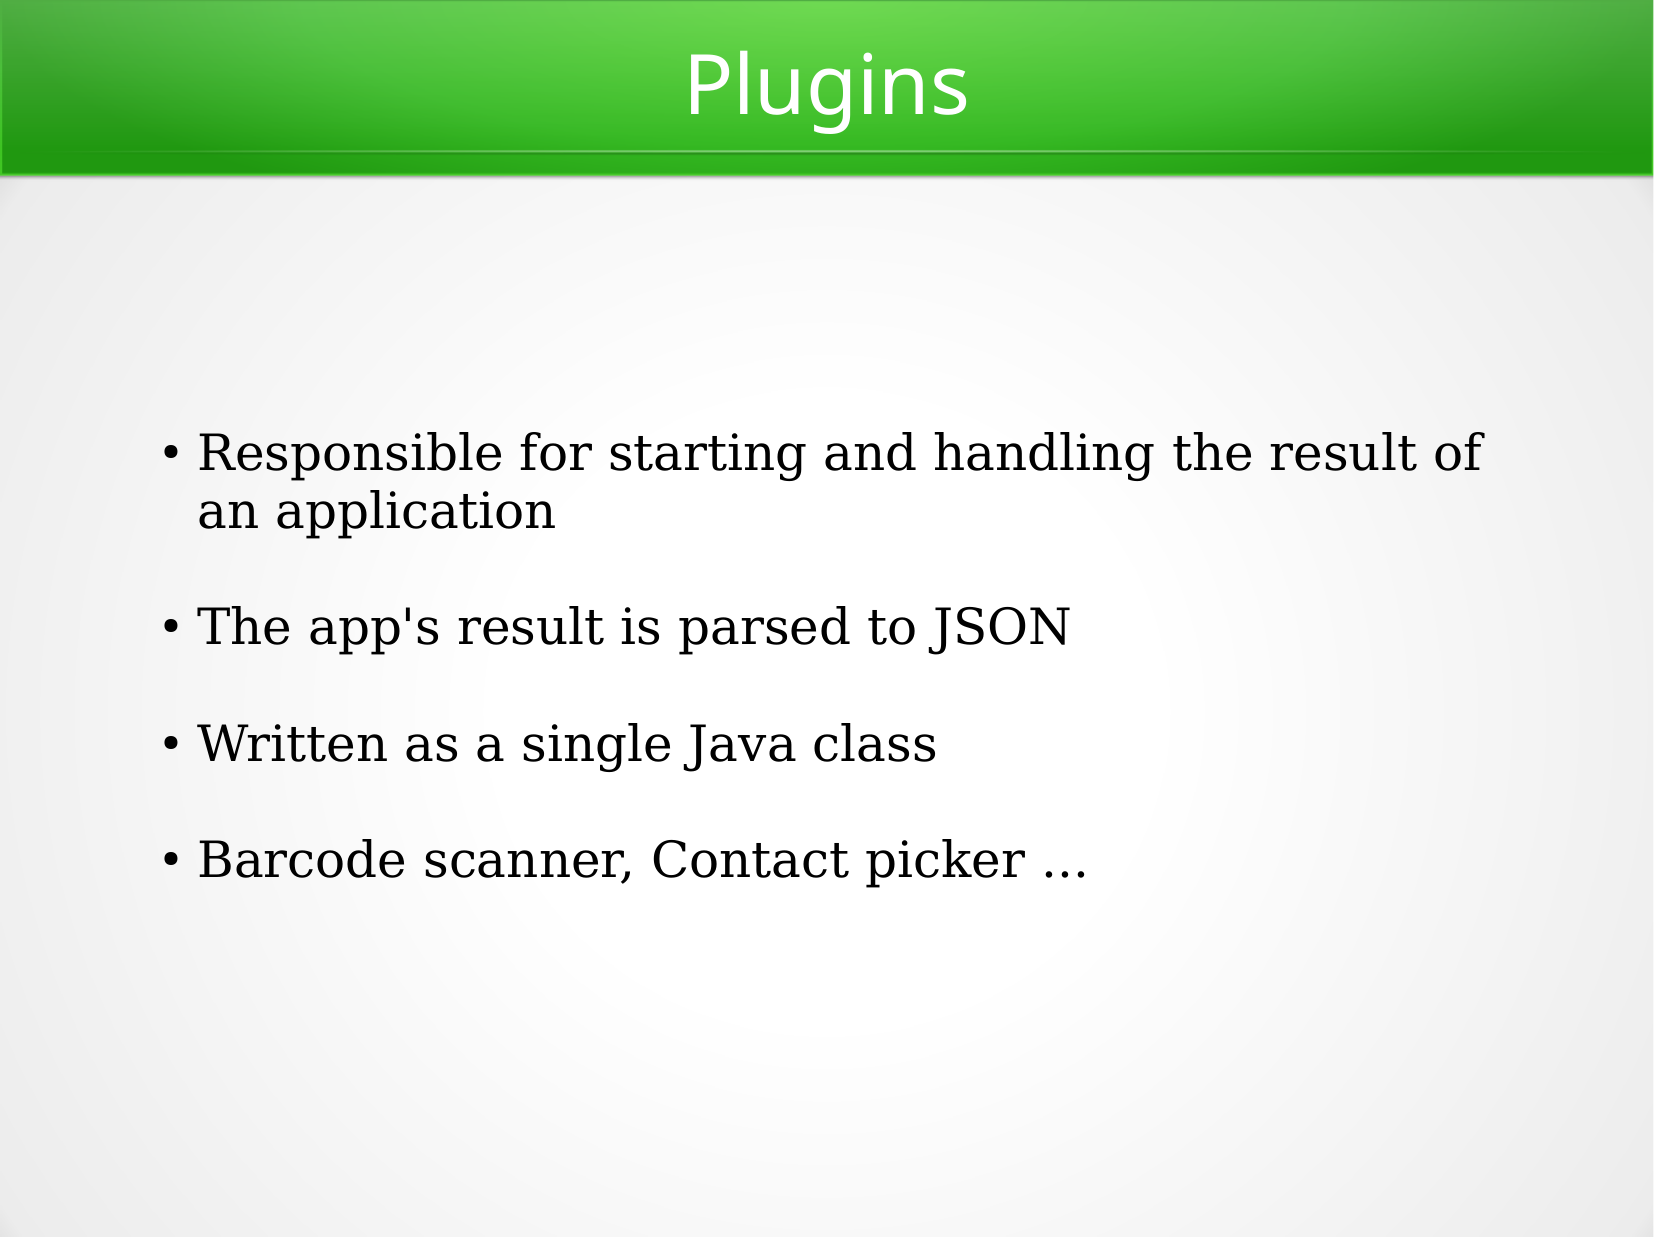

# Plugins
Responsible for starting and handling the result of an application
The app's result is parsed to JSON
Written as a single Java class
Barcode scanner, Contact picker ...